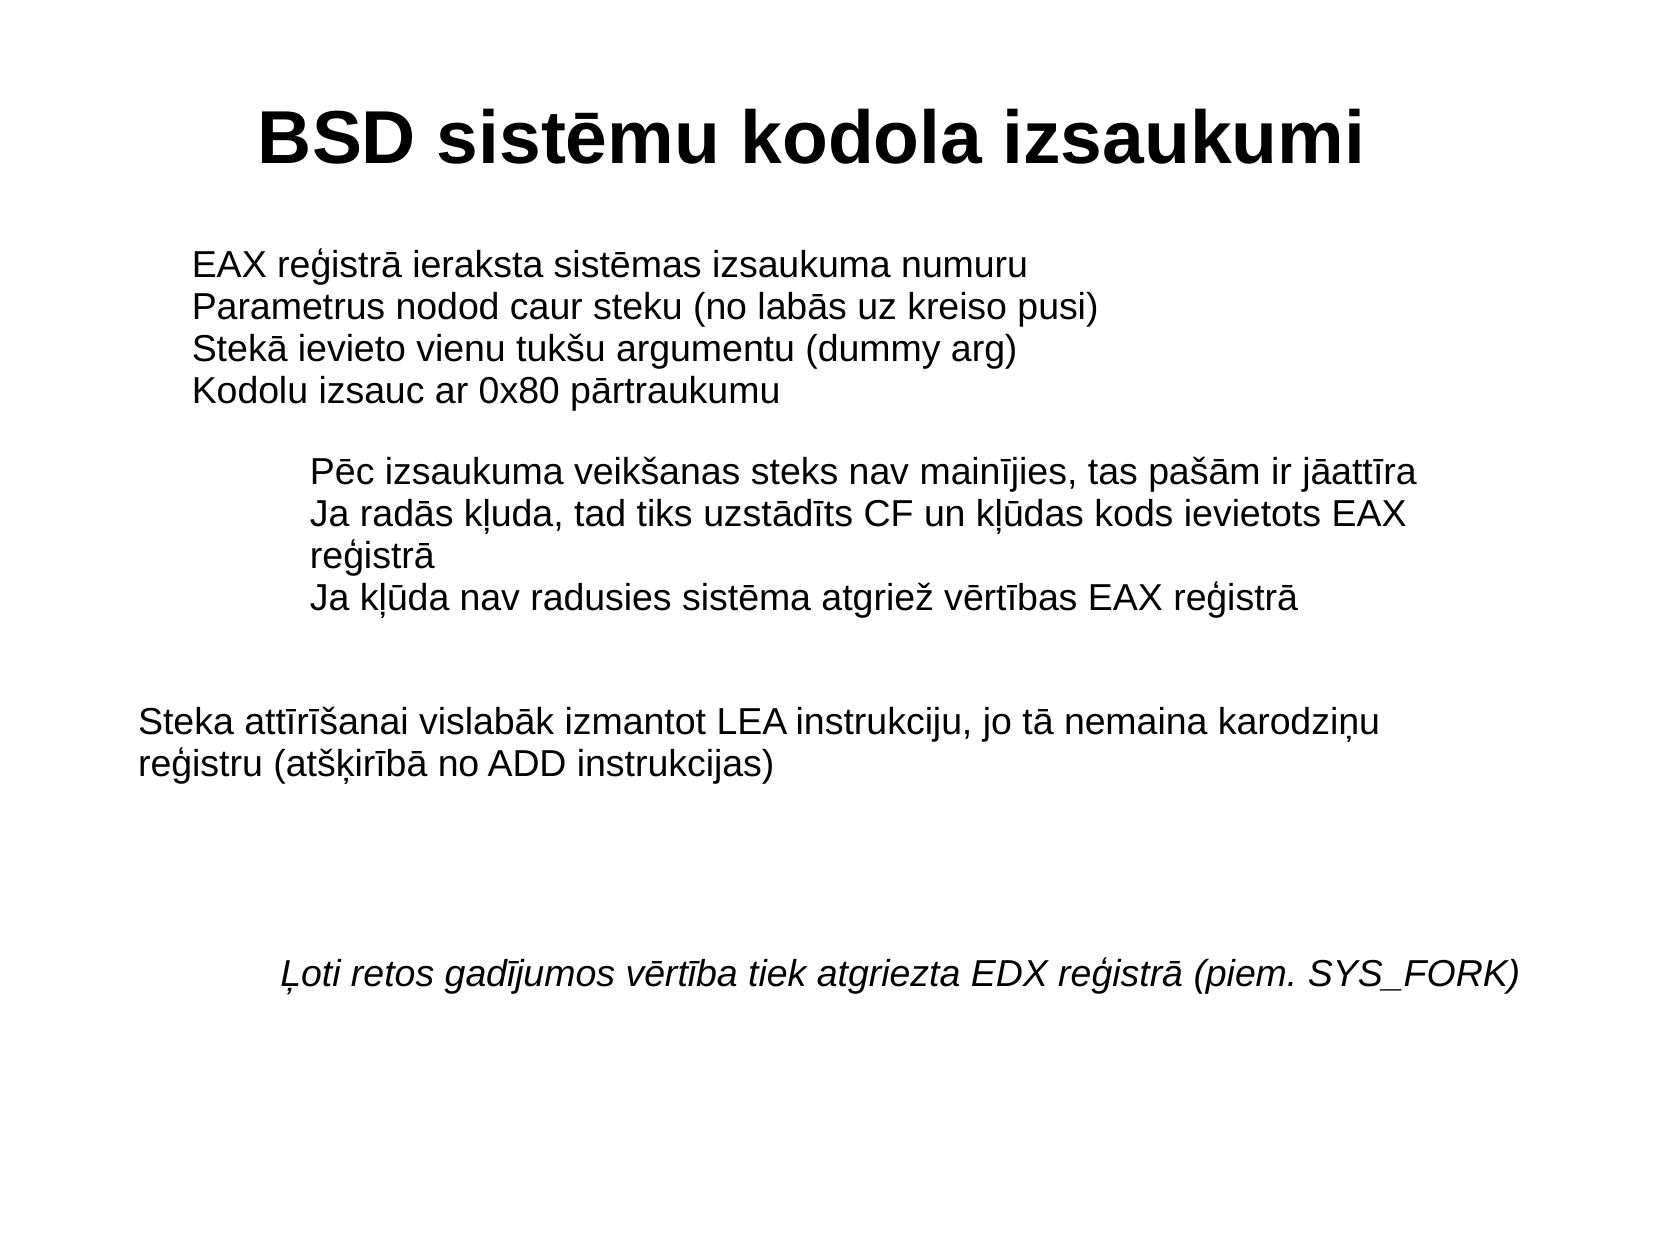

BSD sistēmu kodola izsaukumi
EAX reģistrā ieraksta sistēmas izsaukuma numuru
Parametrus nodod caur steku (no labās uz kreiso pusi)
Stekā ievieto vienu tukšu argumentu (dummy arg)
Kodolu izsauc ar 0x80 pārtraukumu
Pēc izsaukuma veikšanas steks nav mainījies, tas pašām ir jāattīra
Ja radās kļuda, tad tiks uzstādīts CF un kļūdas kods ievietots EAX reģistrā
Ja kļūda nav radusies sistēma atgriež vērtības EAX reģistrā
Steka attīrīšanai vislabāk izmantot LEA instrukciju, jo tā nemaina karodziņu reģistru (atšķirībā no ADD instrukcijas)
Ļoti retos gadījumos vērtība tiek atgriezta EDX reģistrā (piem. SYS_FORK)